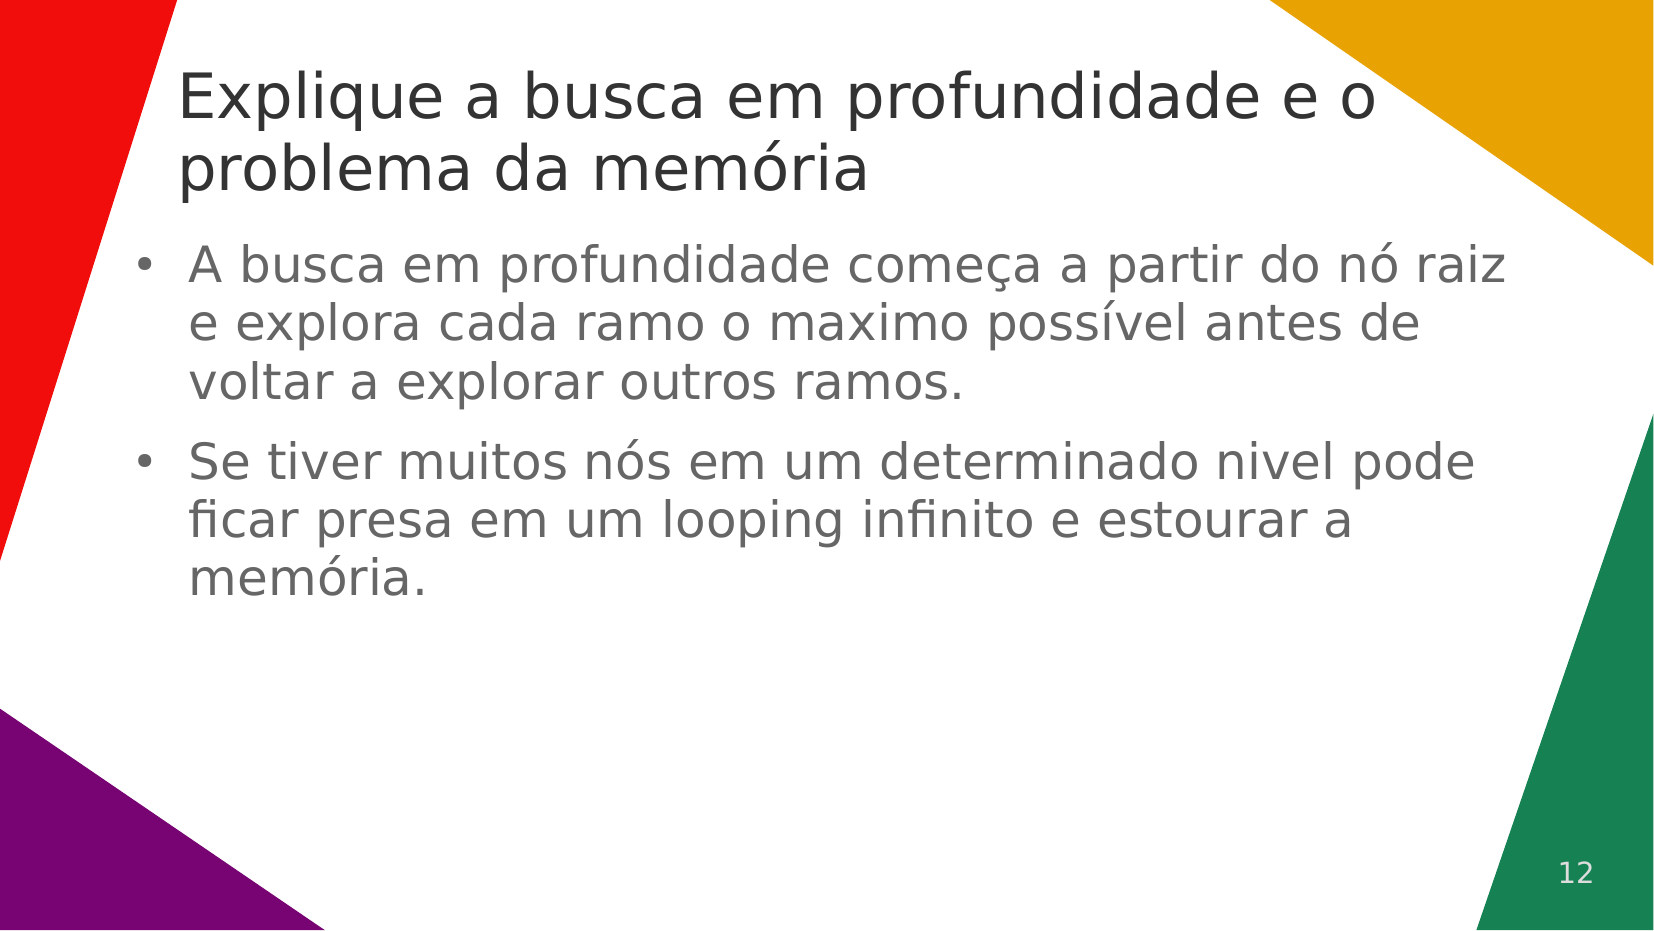

# Explique a busca em profundidade e o problema da memória
A busca em profundidade começa a partir do nó raiz e explora cada ramo o maximo possível antes de voltar a explorar outros ramos.
Se tiver muitos nós em um determinado nivel pode ficar presa em um looping infinito e estourar a memória.
12